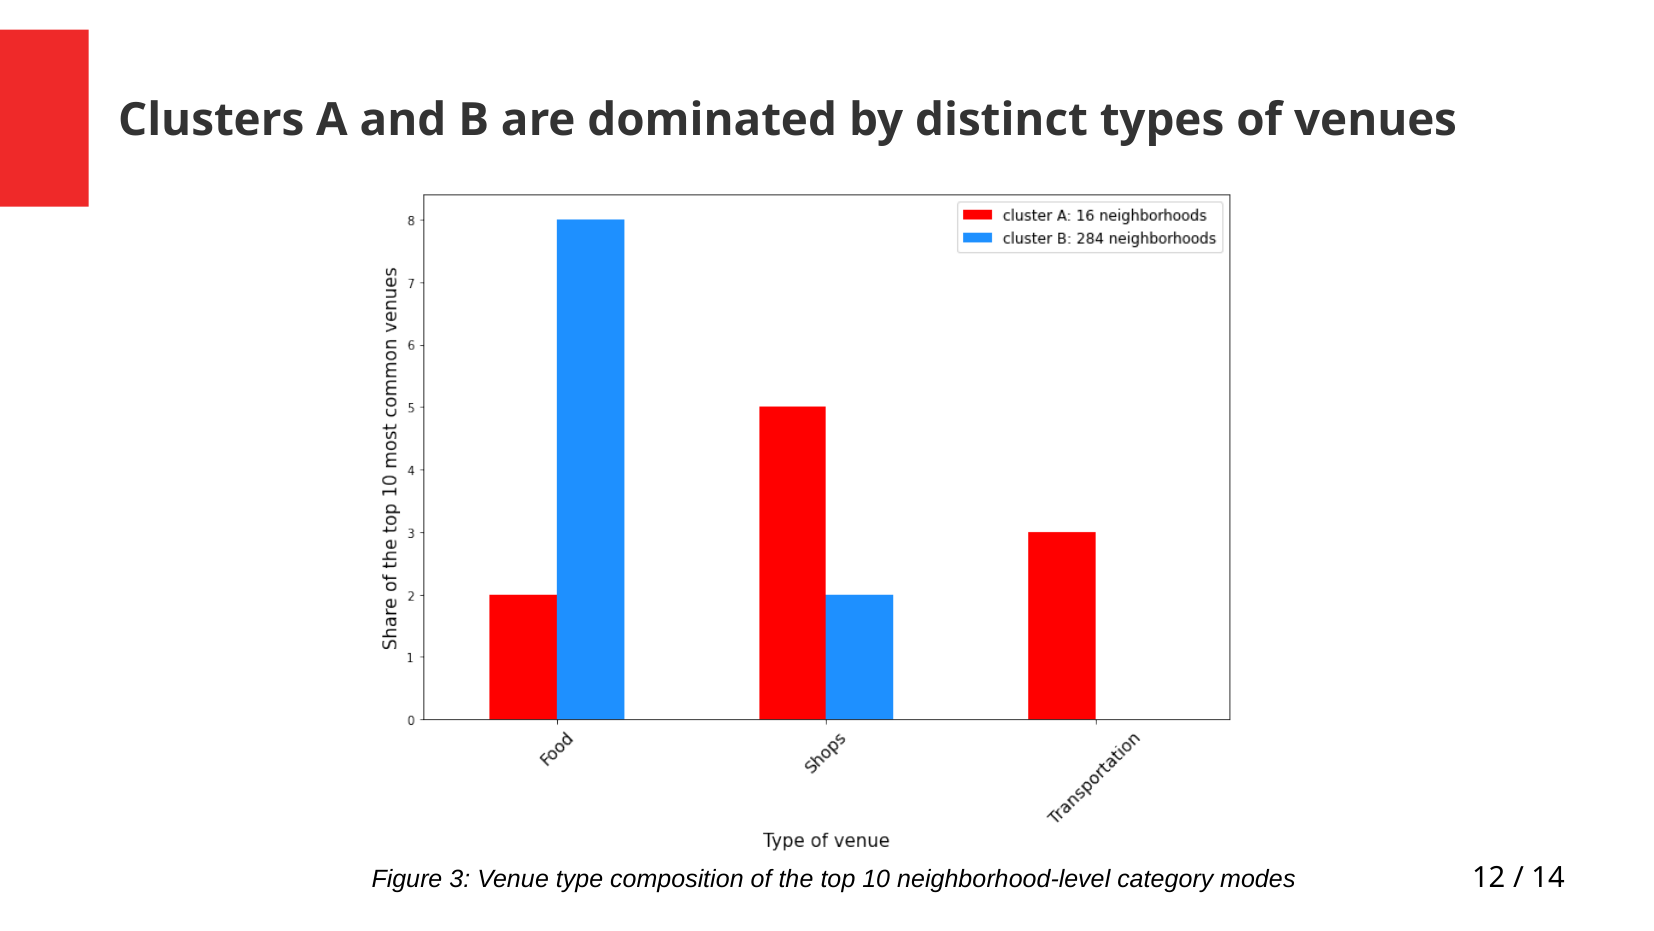

# Clusters A and B are dominated by distinct types of venues
12
Figure 3: Venue type composition of the top 10 neighborhood-level category modes